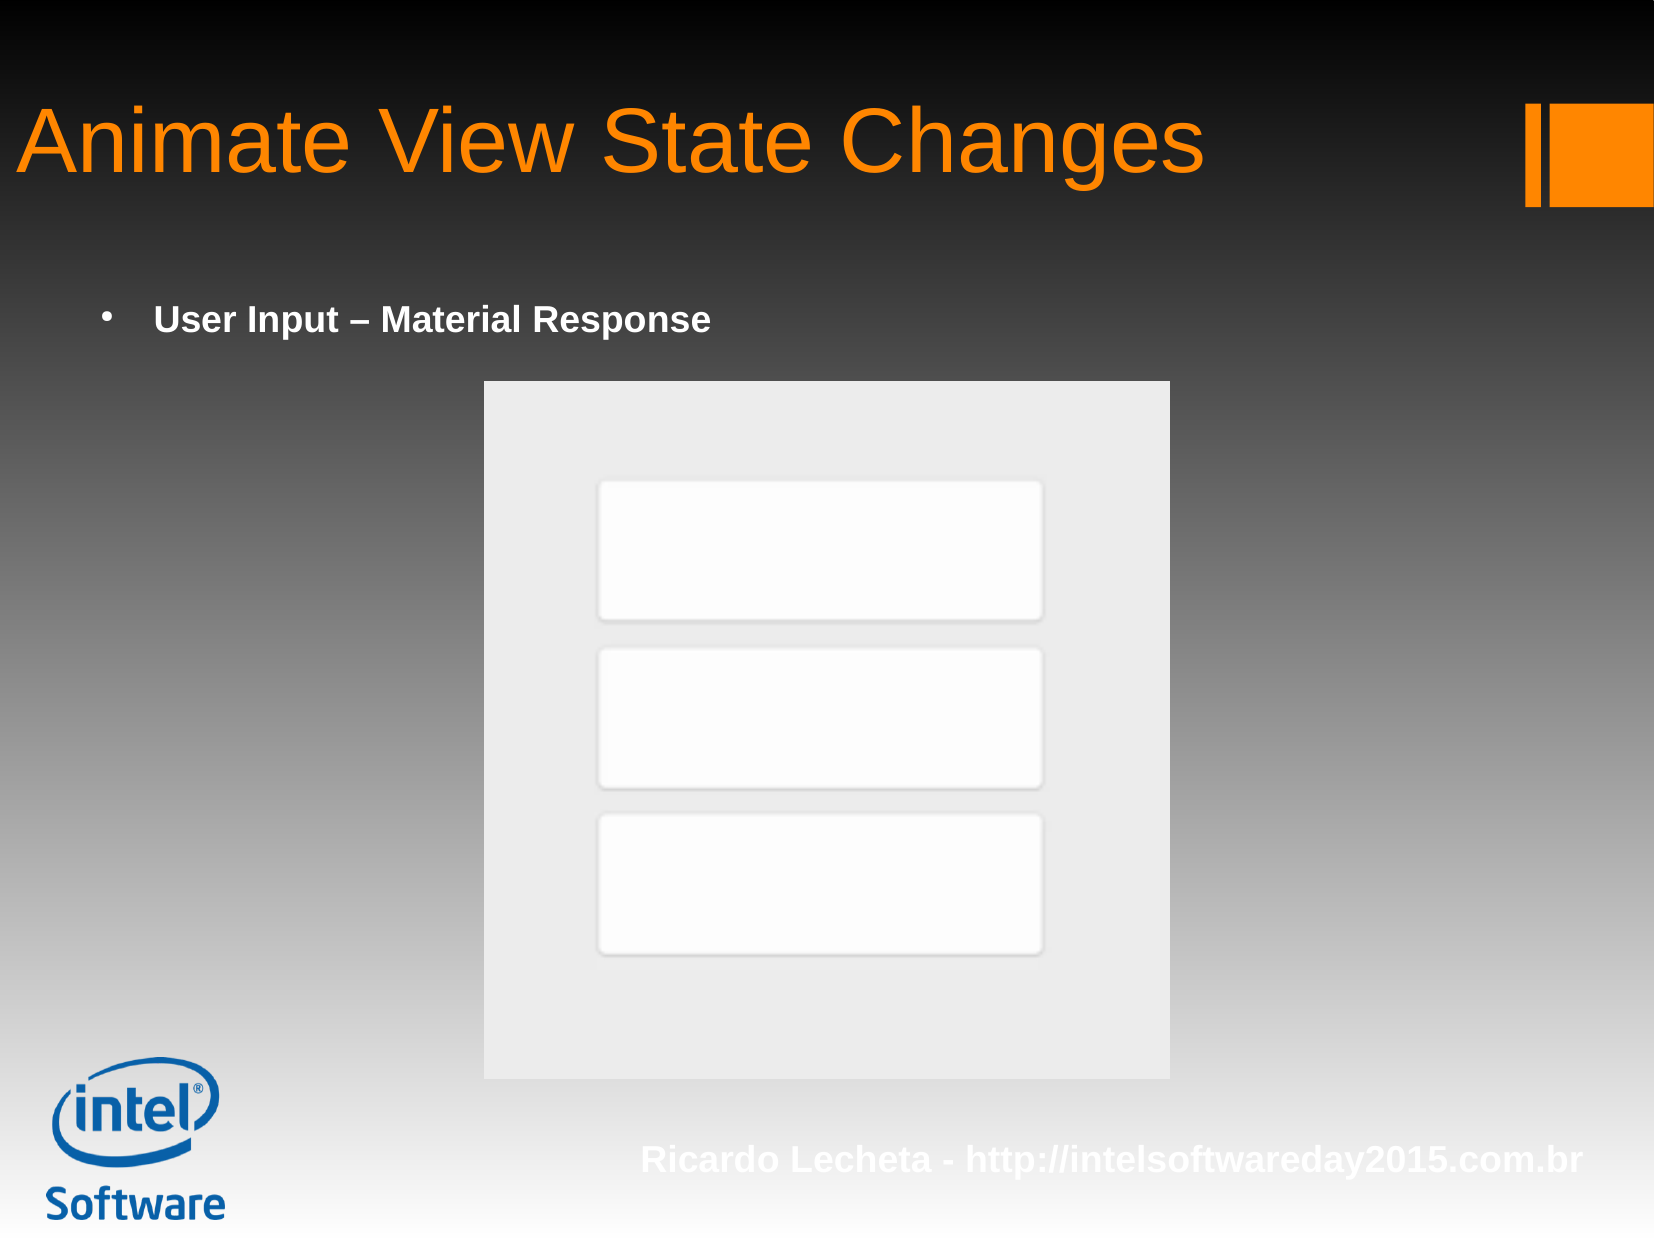

# Animate View State Changes
User Input – Material Response
Ricardo Lecheta - http://intelsoftwareday2015.com.br